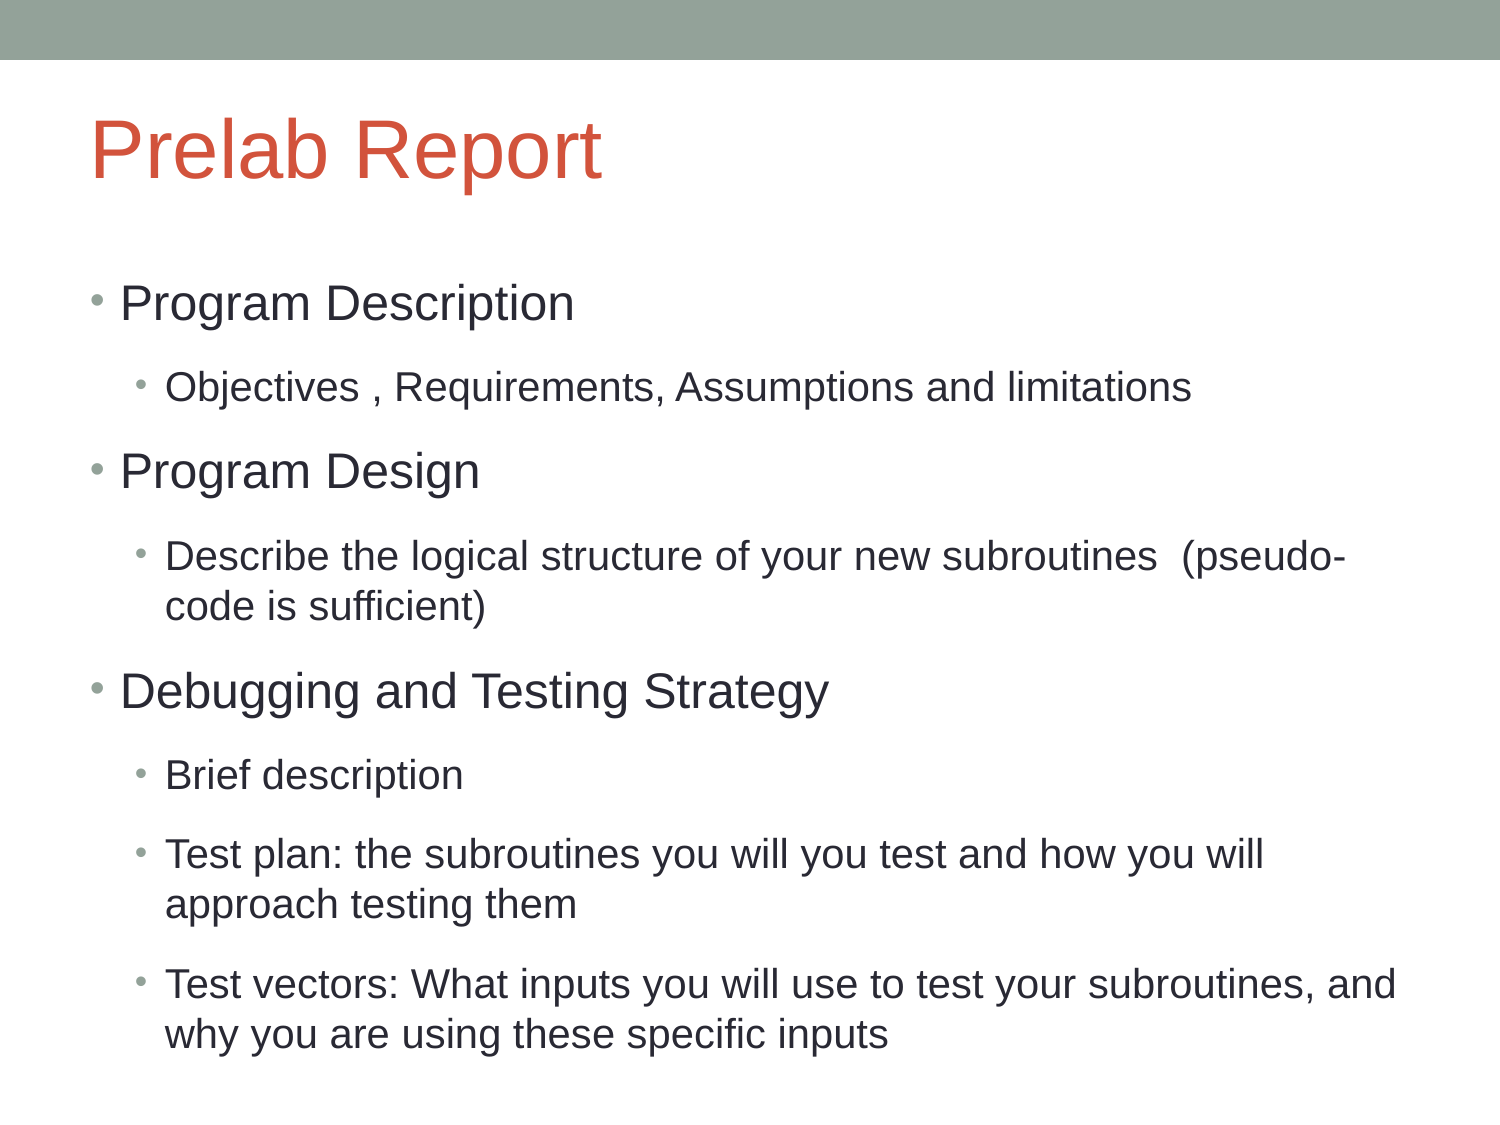

# Prelab Report
Program Description
Objectives , Requirements, Assumptions and limitations
Program Design
Describe the logical structure of your new subroutines (pseudo-code is sufficient)
Debugging and Testing Strategy
Brief description
Test plan: the subroutines you will you test and how you will approach testing them
Test vectors: What inputs you will use to test your subroutines, and why you are using these specific inputs